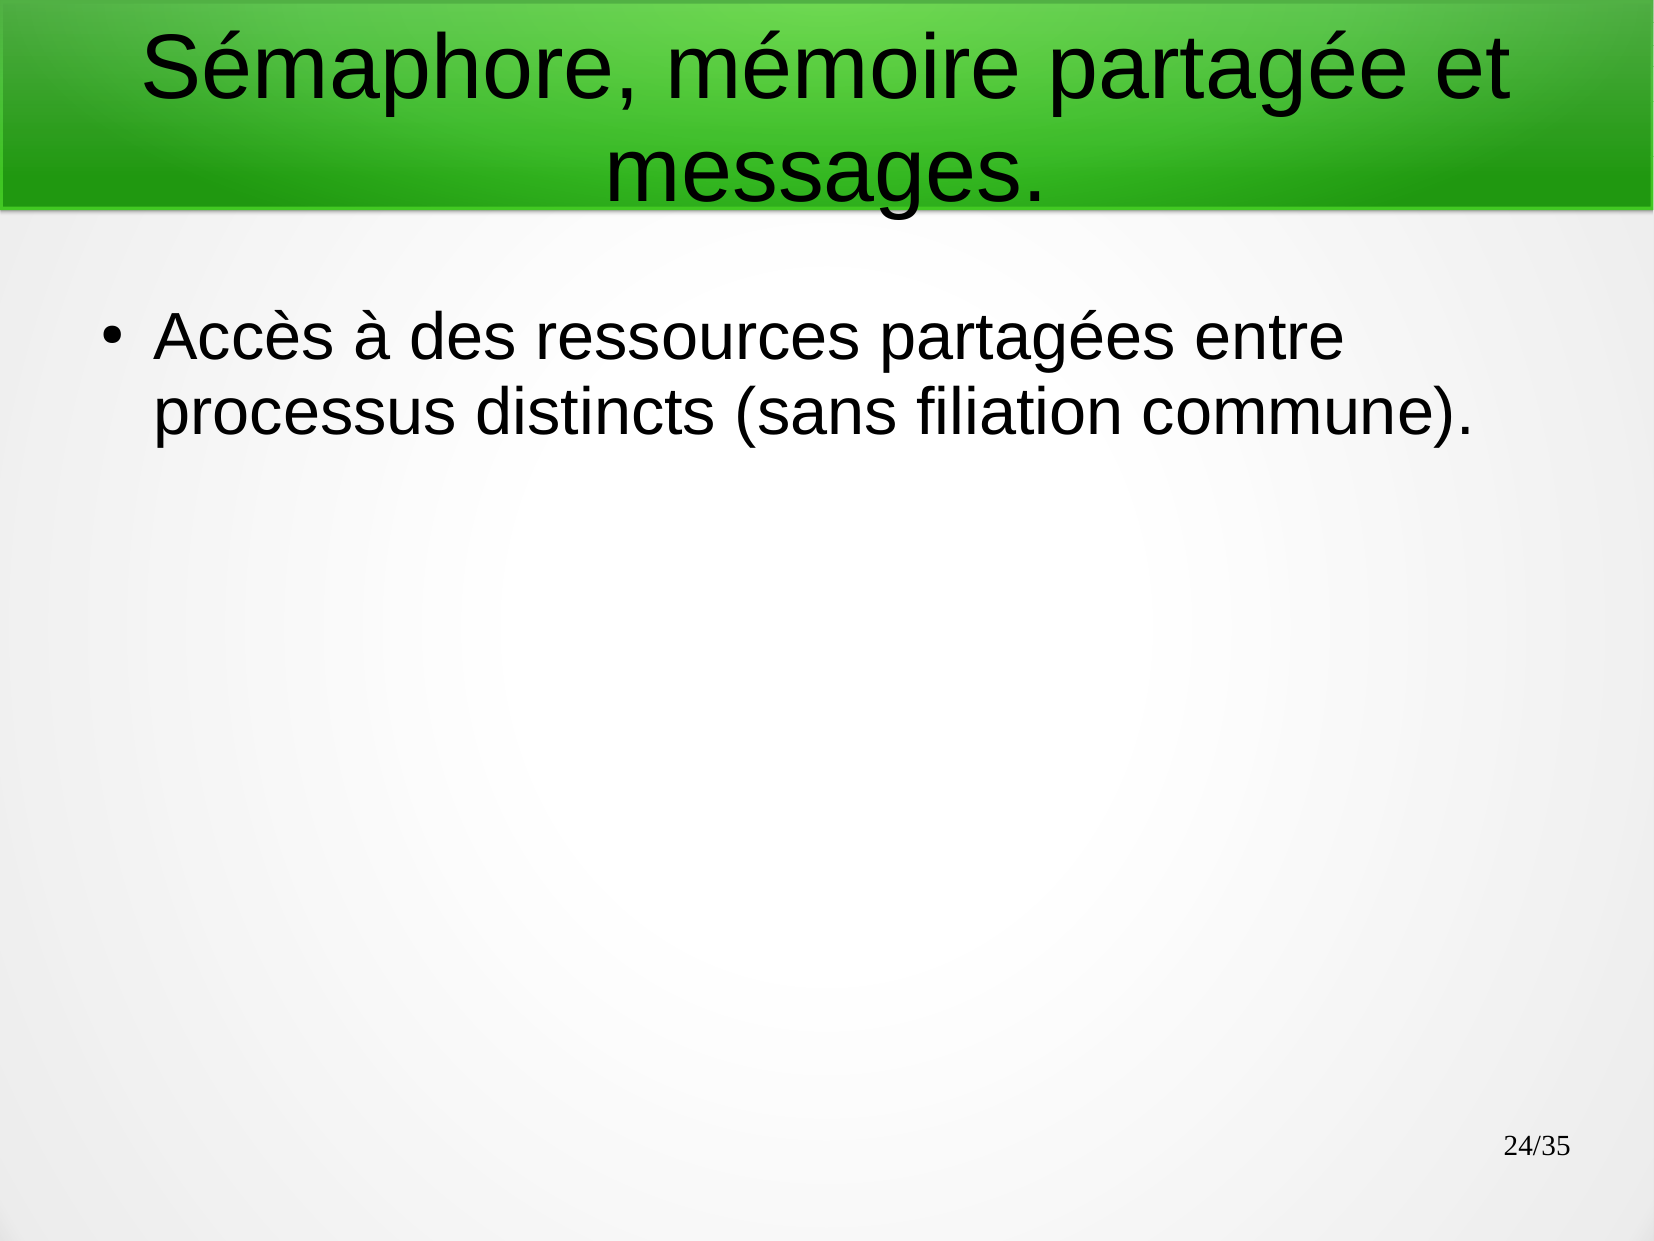

# Sémaphore, mémoire partagée et messages.
Accès à des ressources partagées entre processus distincts (sans filiation commune).
24